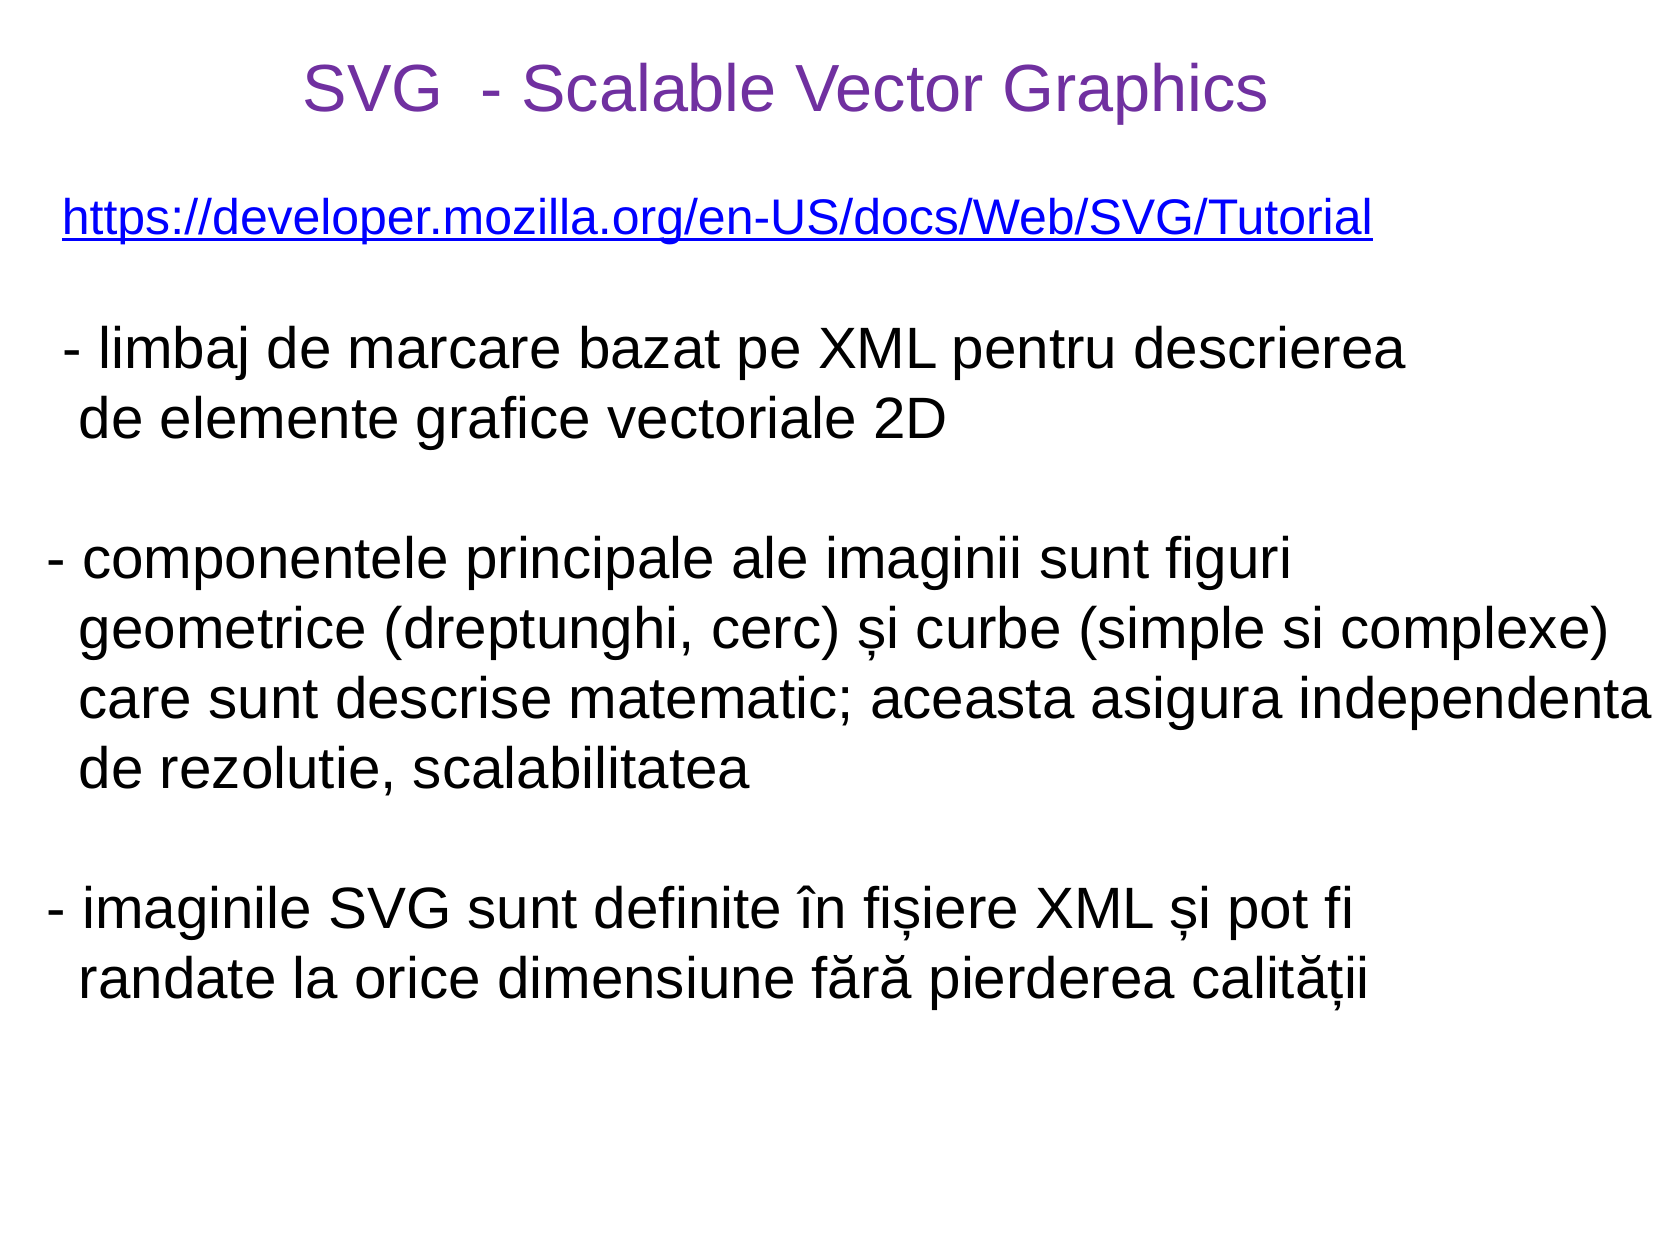

SVG - Scalable Vector Graphics
https://developer.mozilla.org/en-US/docs/Web/SVG/Tutorial
 - limbaj de marcare bazat pe XML pentru descrierea
 de elemente grafice vectoriale 2D
- componentele principale ale imaginii sunt figuri
 geometrice (dreptunghi, cerc) și curbe (simple si complexe)
 care sunt descrise matematic; aceasta asigura independenta
 de rezolutie, scalabilitatea
- imaginile SVG sunt definite în fișiere XML și pot fi
 randate la orice dimensiune fără pierderea calității